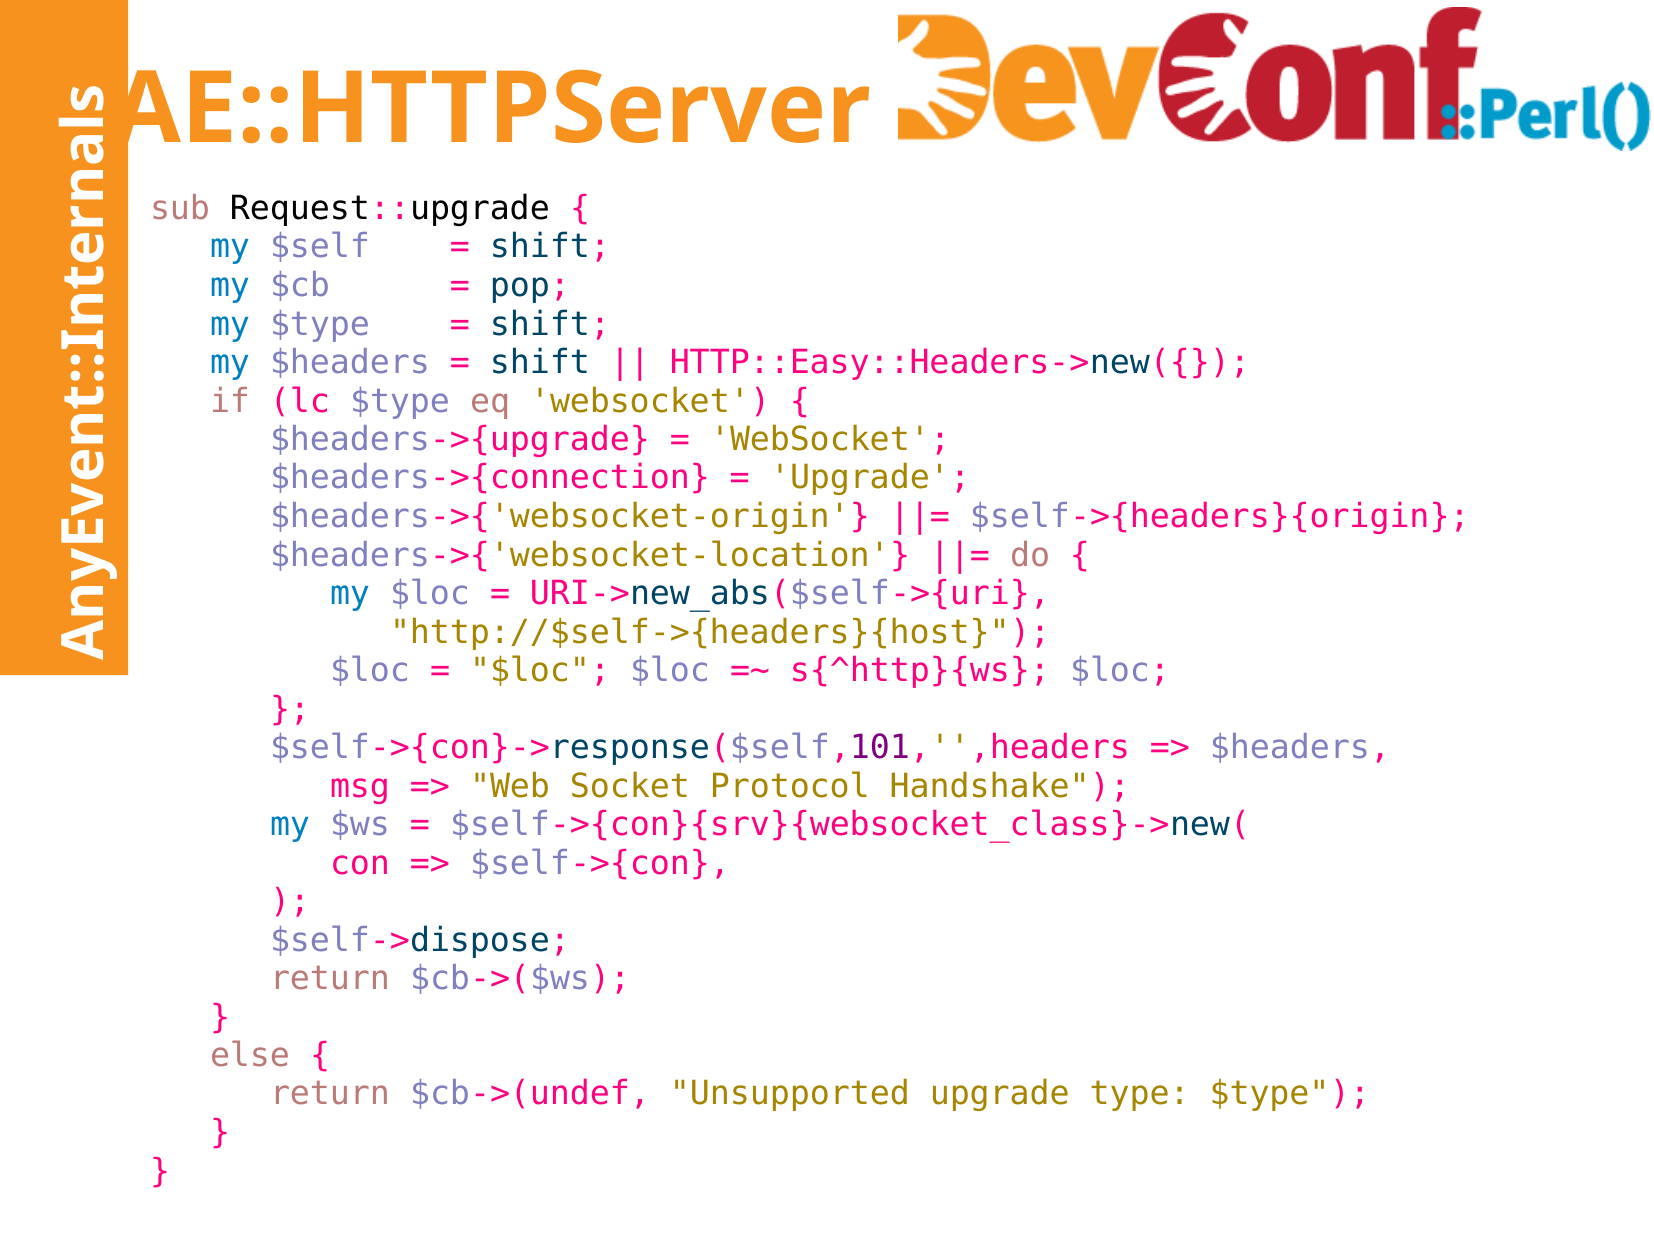

# AE::HTTPServer
sub Request::upgrade {
 my $self = shift;
 my $cb = pop;
 my $type = shift;
 my $headers = shift || HTTP::Easy::Headers->new({});
 if (lc $type eq 'websocket') {
 $headers->{upgrade} = 'WebSocket';
 $headers->{connection} = 'Upgrade';
 $headers->{'websocket-origin'} ||= $self->{headers}{origin};
 $headers->{'websocket-location'} ||= do {
 my $loc = URI->new_abs($self->{uri},
 "http://$self->{headers}{host}");
 $loc = "$loc"; $loc =~ s{^http}{ws}; $loc;
 };
 $self->{con}->response($self,101,'',headers => $headers,
 msg => "Web Socket Protocol Handshake");
 my $ws = $self->{con}{srv}{websocket_class}->new(
 con => $self->{con},
 );
 $self->dispose;
 return $cb->($ws);
 }
 else {
 return $cb->(undef, "Unsupported upgrade type: $type");
 }
}
 AnyEvent::Internals